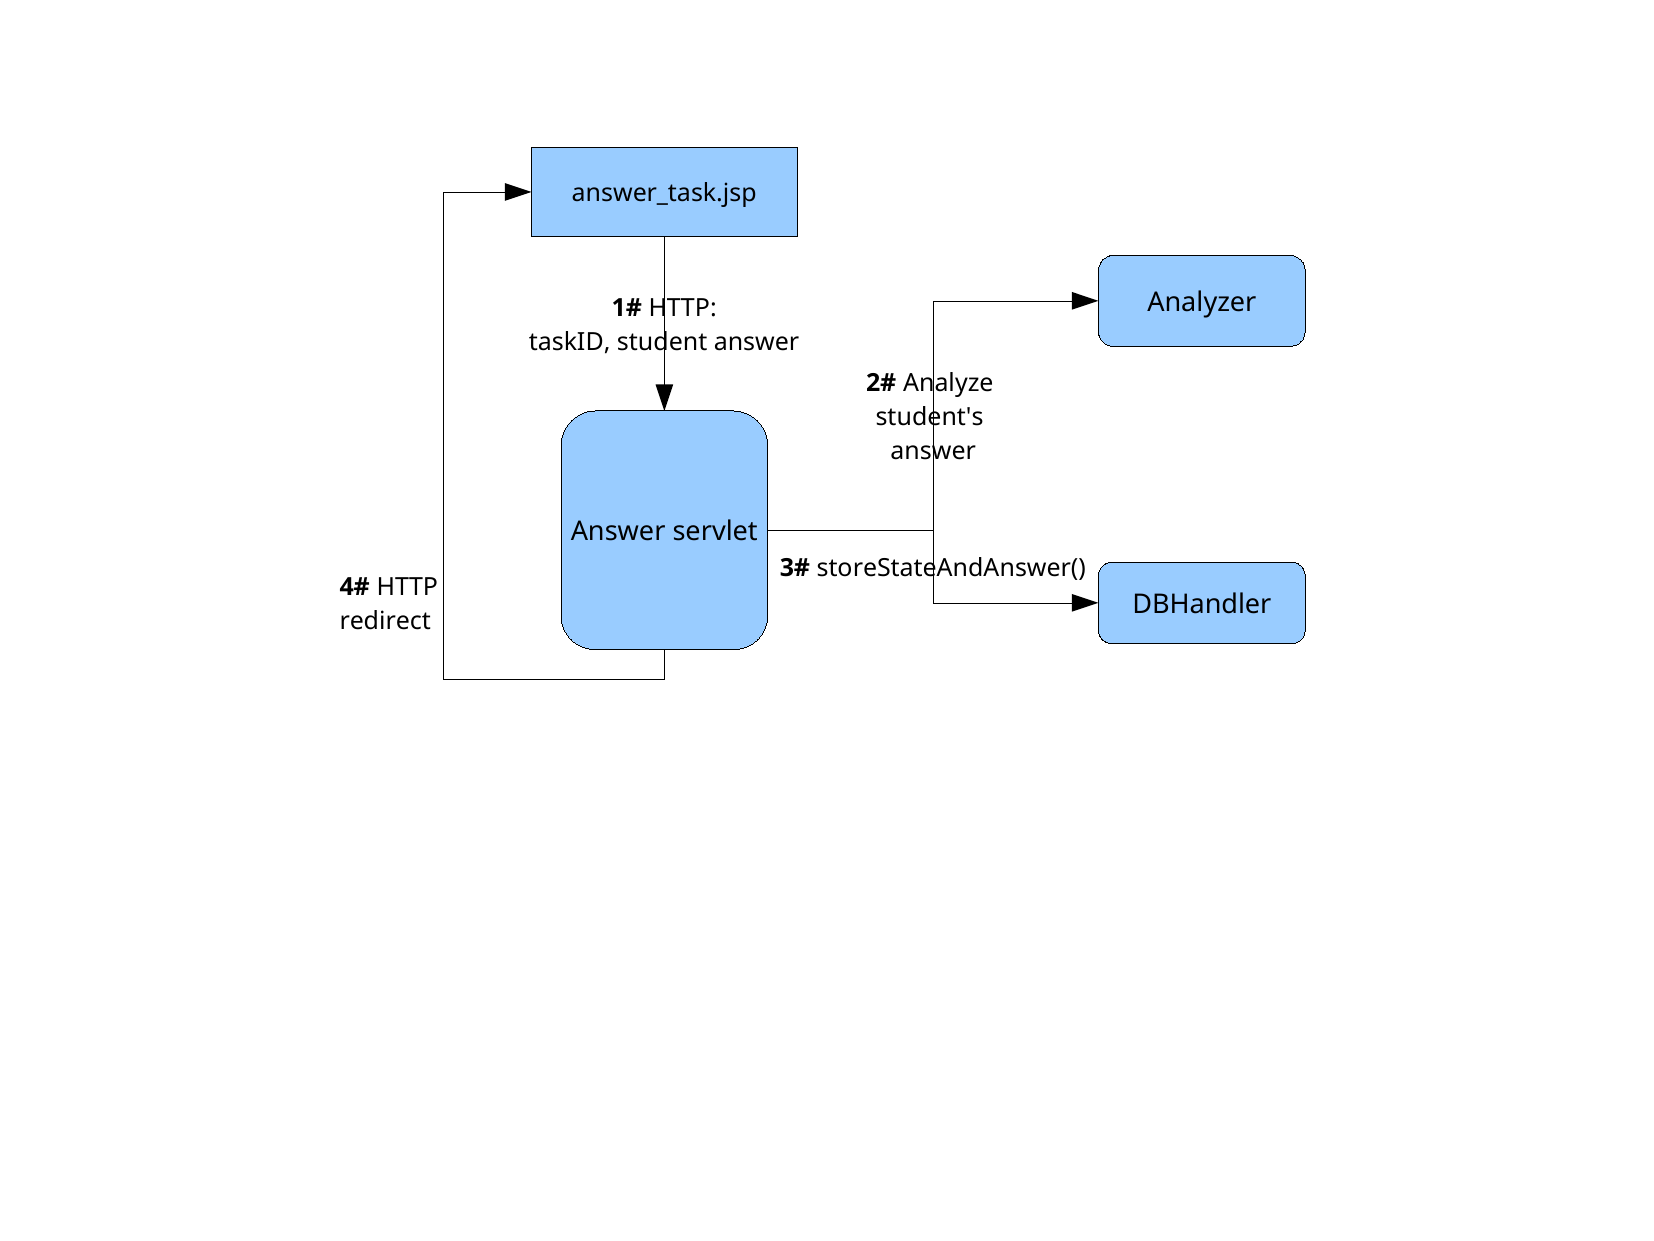

answer_task.jsp
Analyzer
Answer servlet
4# HTTP
redirect
DBHandler